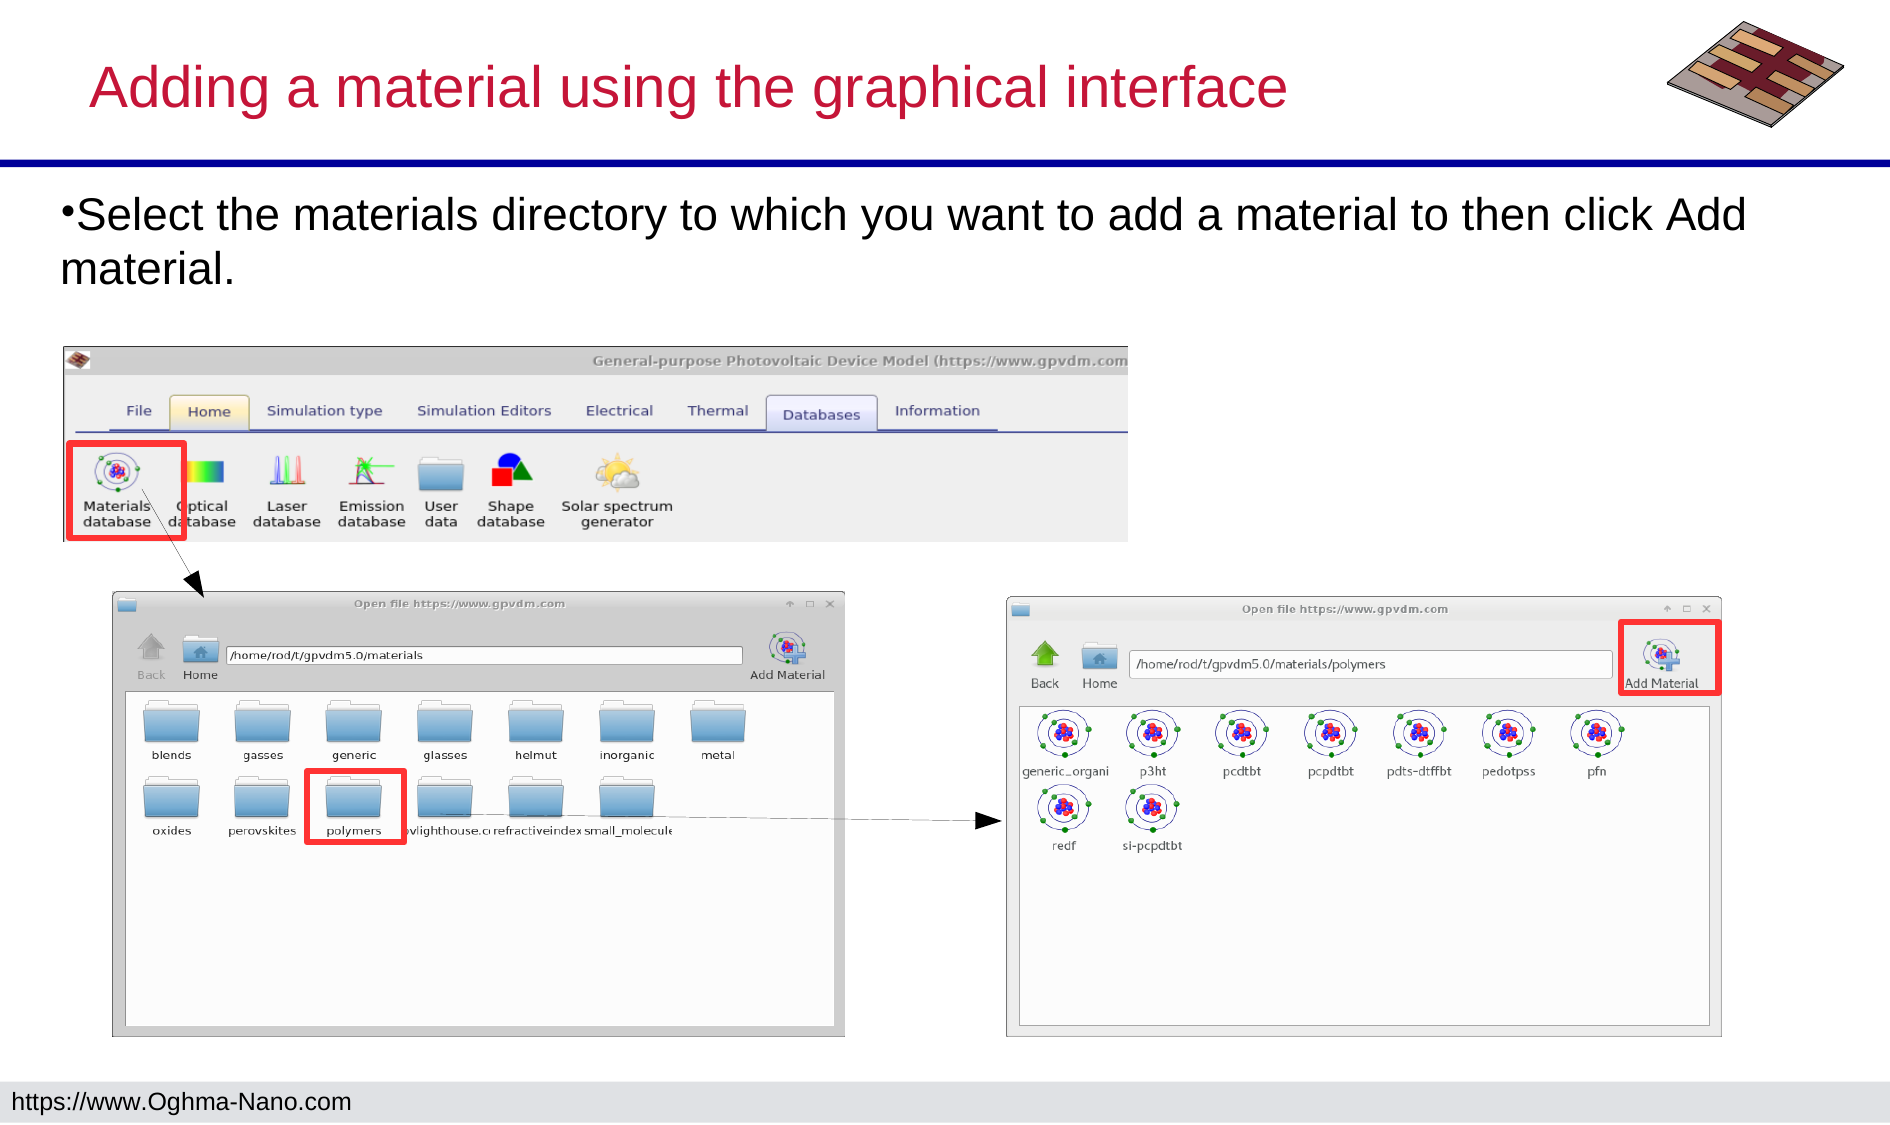

# Adding a material using the graphical interface
Select the materials directory to which you want to add a material to then click Add material.